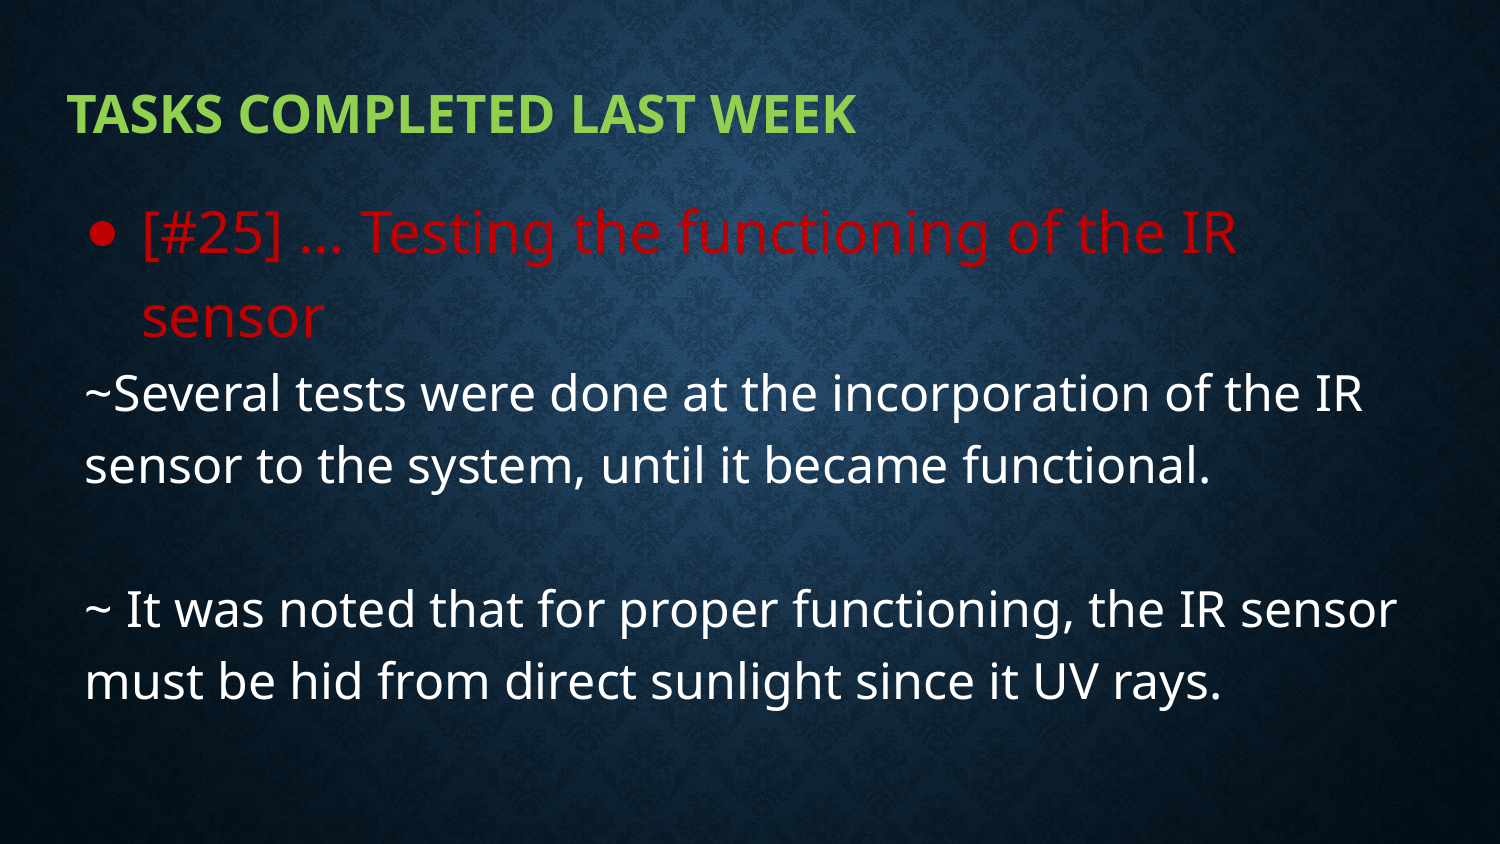

# Tasks completed last week
[#25] … Testing the functioning of the IR sensor
~Several tests were done at the incorporation of the IR sensor to the system, until it became functional.
~ It was noted that for proper functioning, the IR sensor must be hid from direct sunlight since it UV rays.